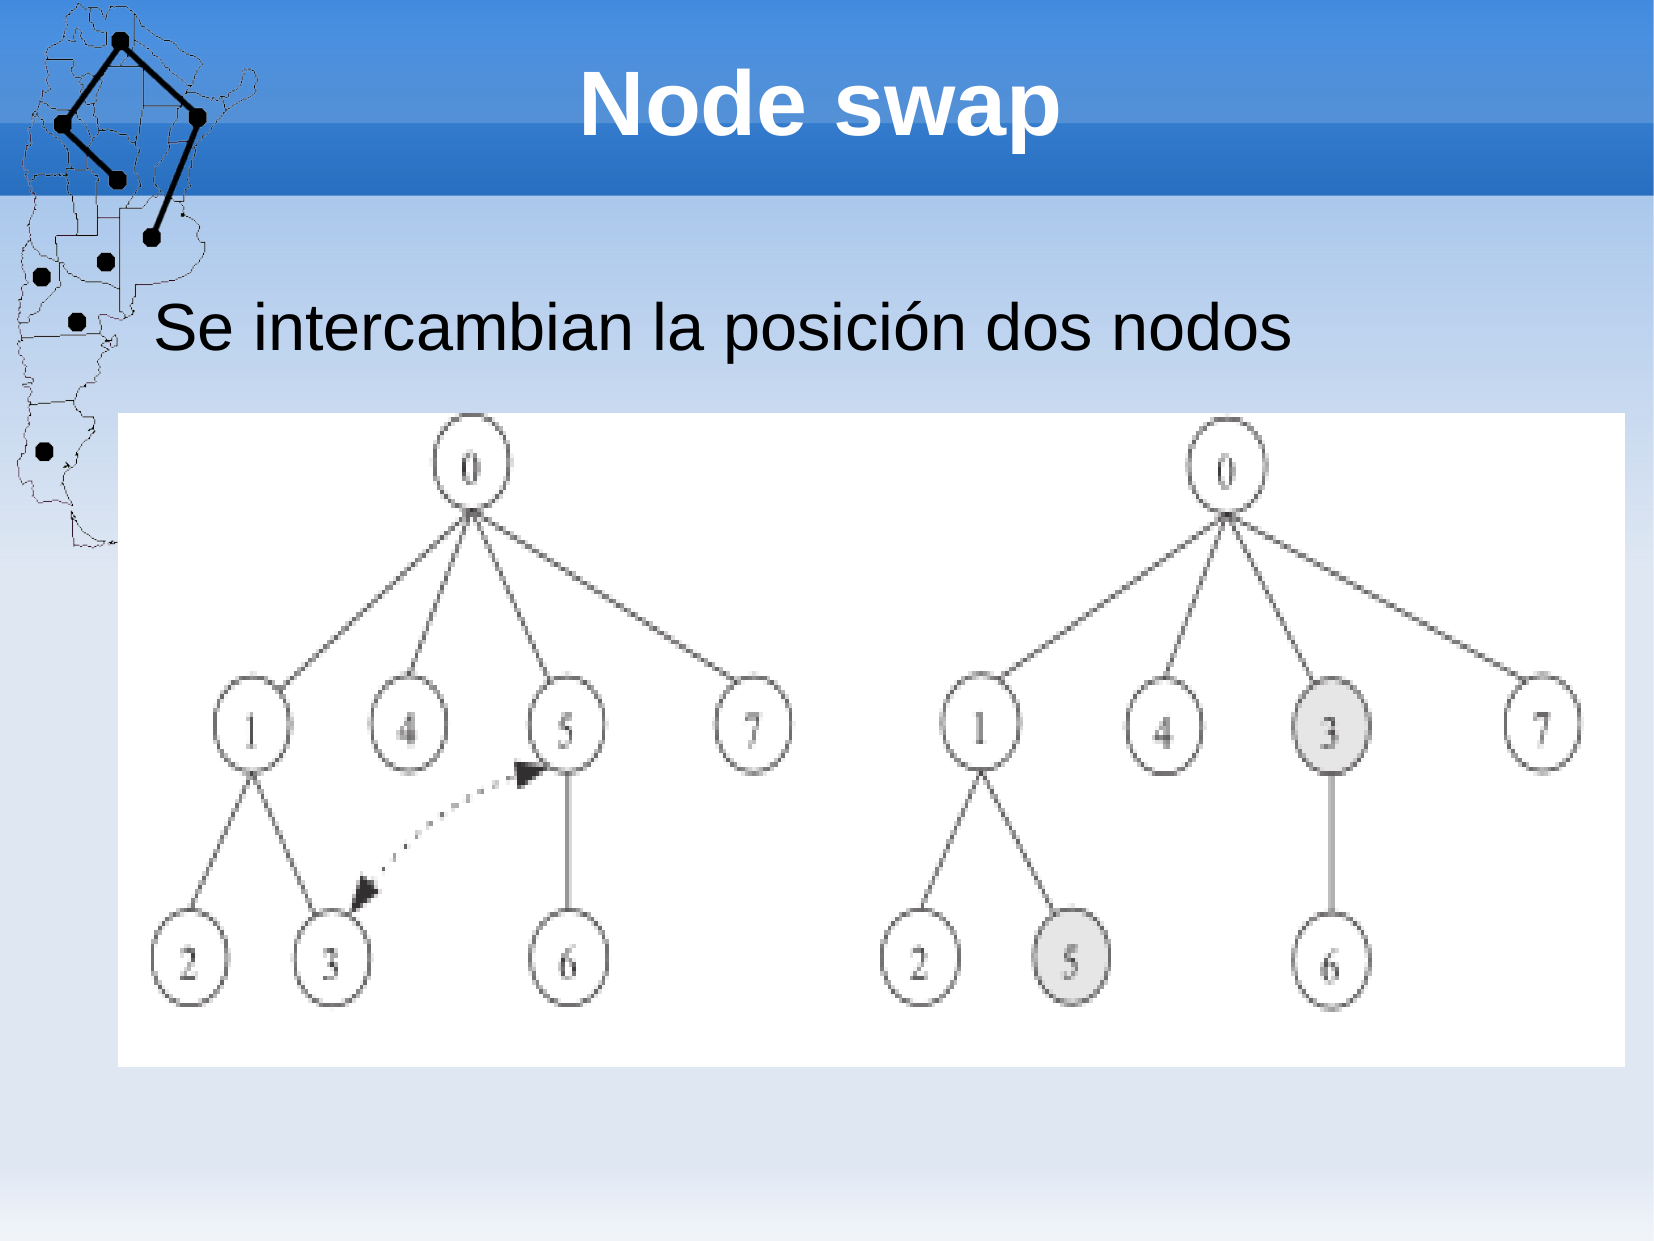

# Node swap
Se intercambian la posición dos nodos